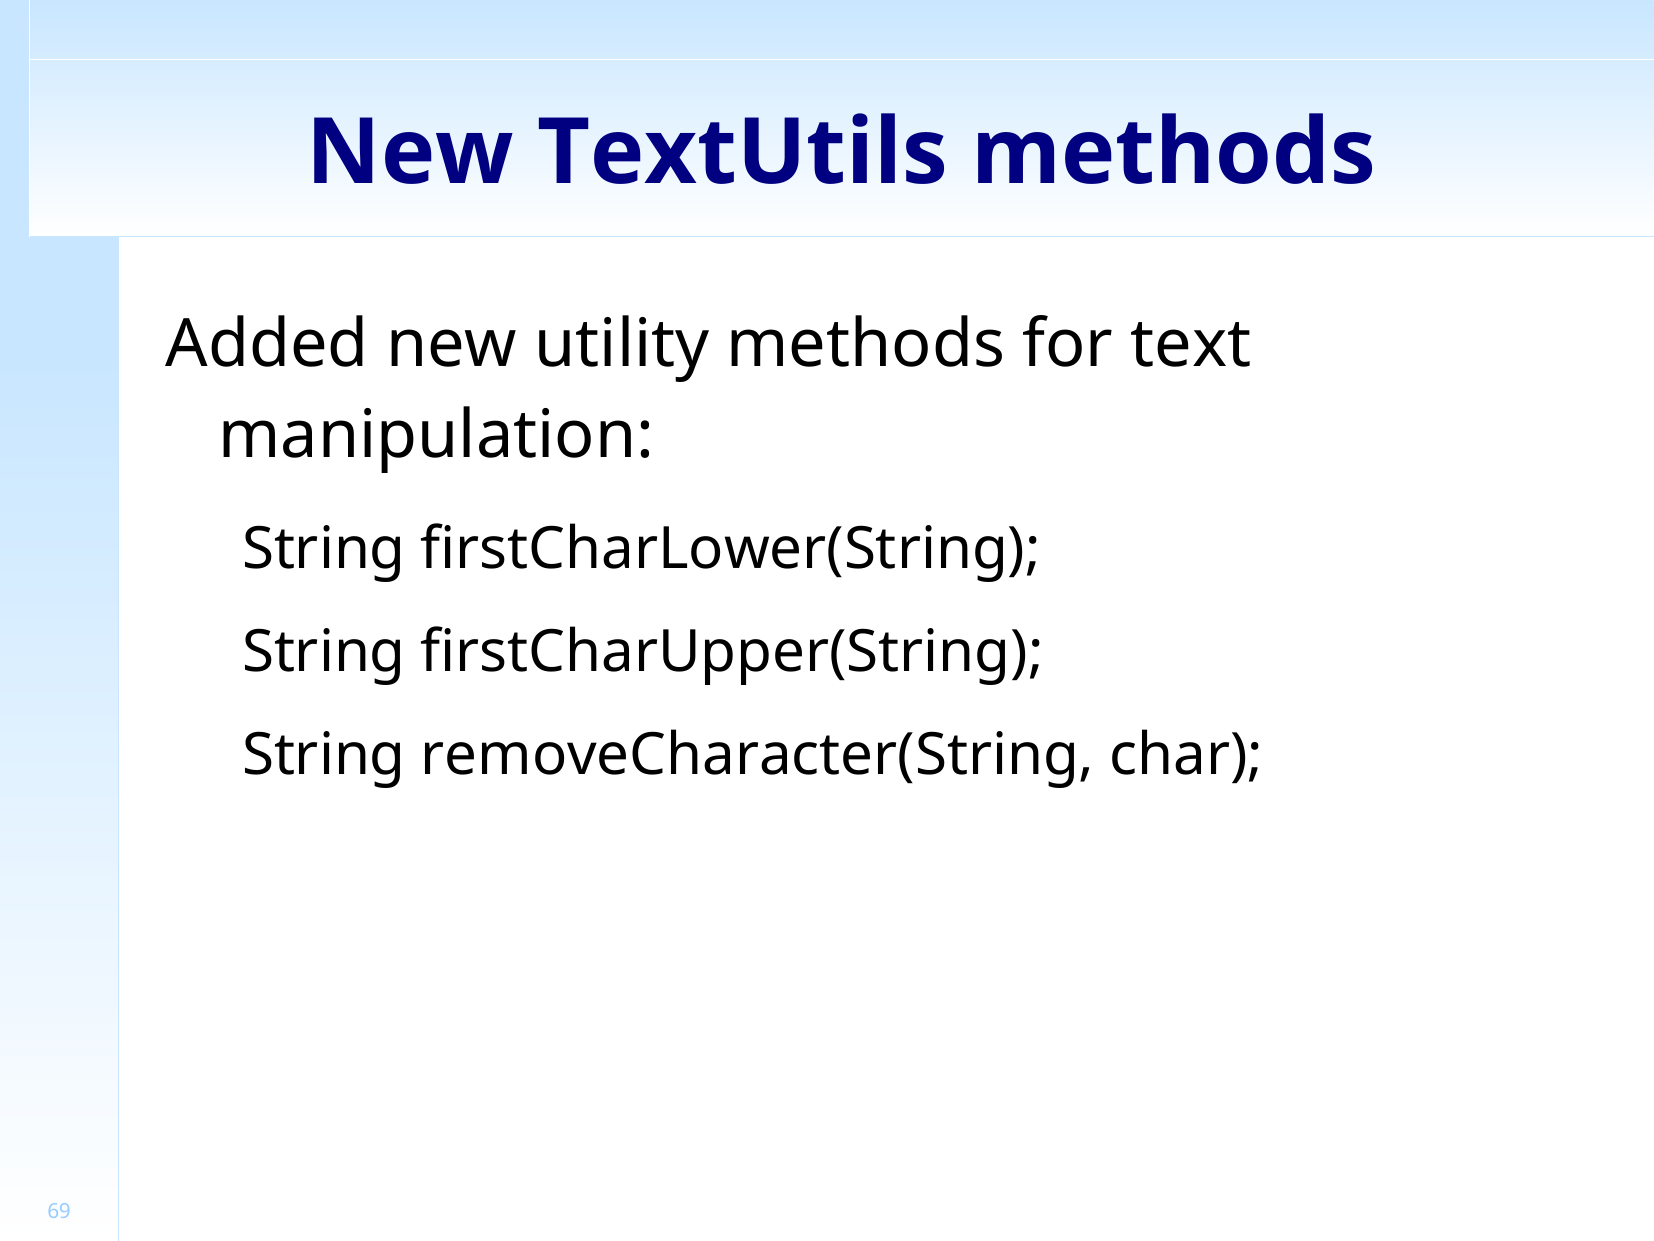

# New TextUtils methods
Added new utility methods for text manipulation:
String firstCharLower(String);
String firstCharUpper(String);
String removeCharacter(String, char);